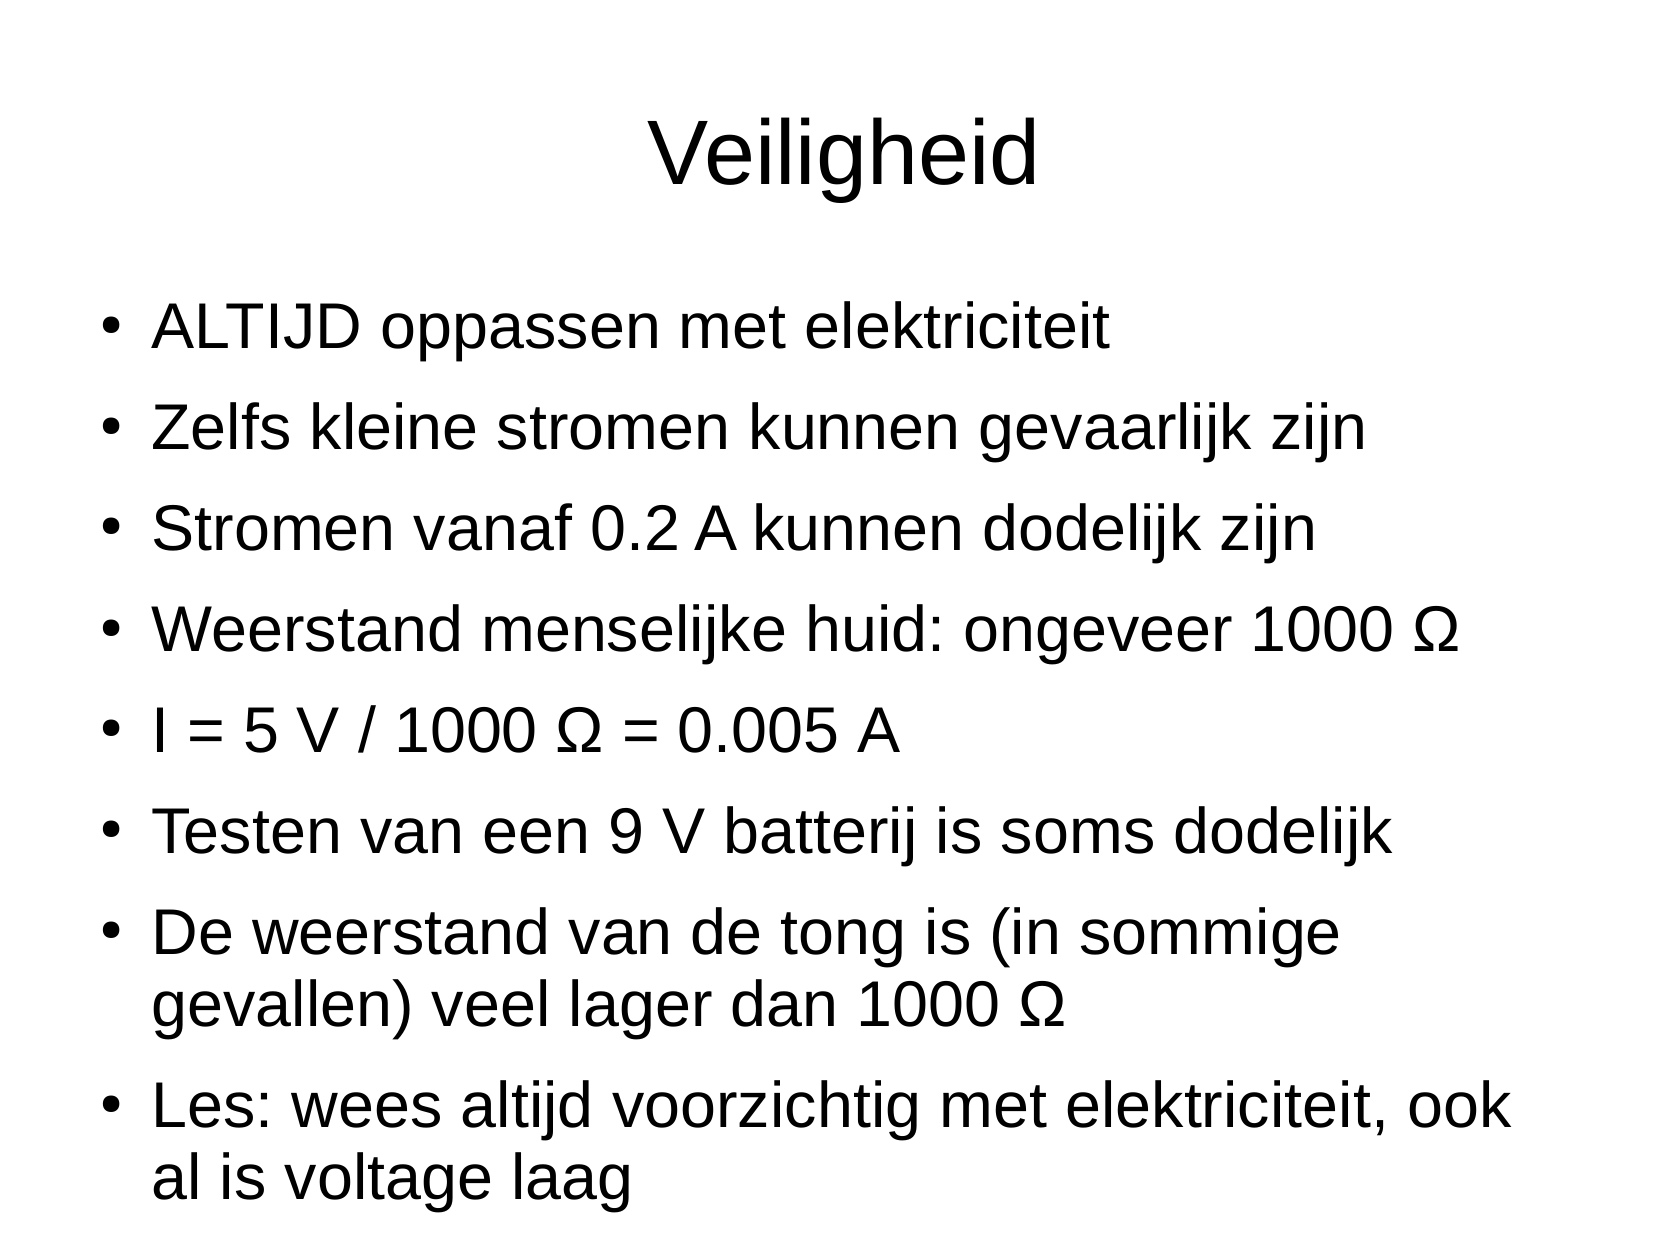

# Veiligheid
ALTIJD oppassen met elektriciteit
Zelfs kleine stromen kunnen gevaarlijk zijn
Stromen vanaf 0.2 A kunnen dodelijk zijn
Weerstand menselijke huid: ongeveer 1000 Ω
I = 5 V / 1000 Ω = 0.005 A
Testen van een 9 V batterij is soms dodelijk
De weerstand van de tong is (in sommige gevallen) veel lager dan 1000 Ω
Les: wees altijd voorzichtig met elektriciteit, ook al is voltage laag